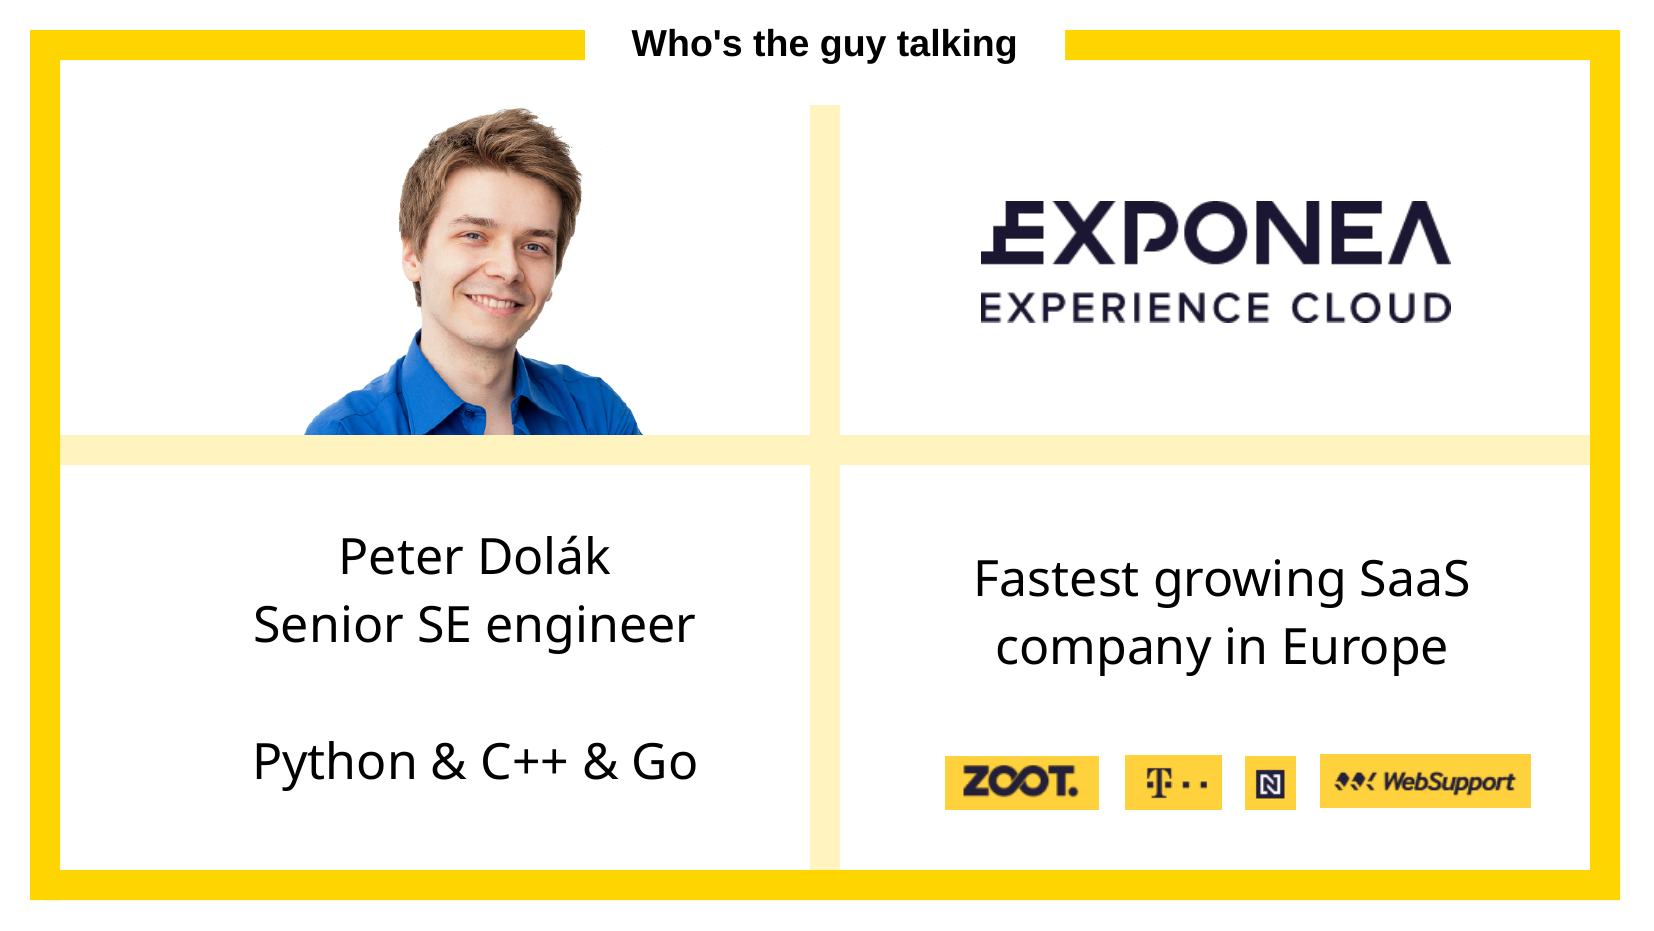

Who's the guy talking
Fastest growing SaaS company in Europe
Peter Dolák
Senior SE engineer
Python & C++ & Go